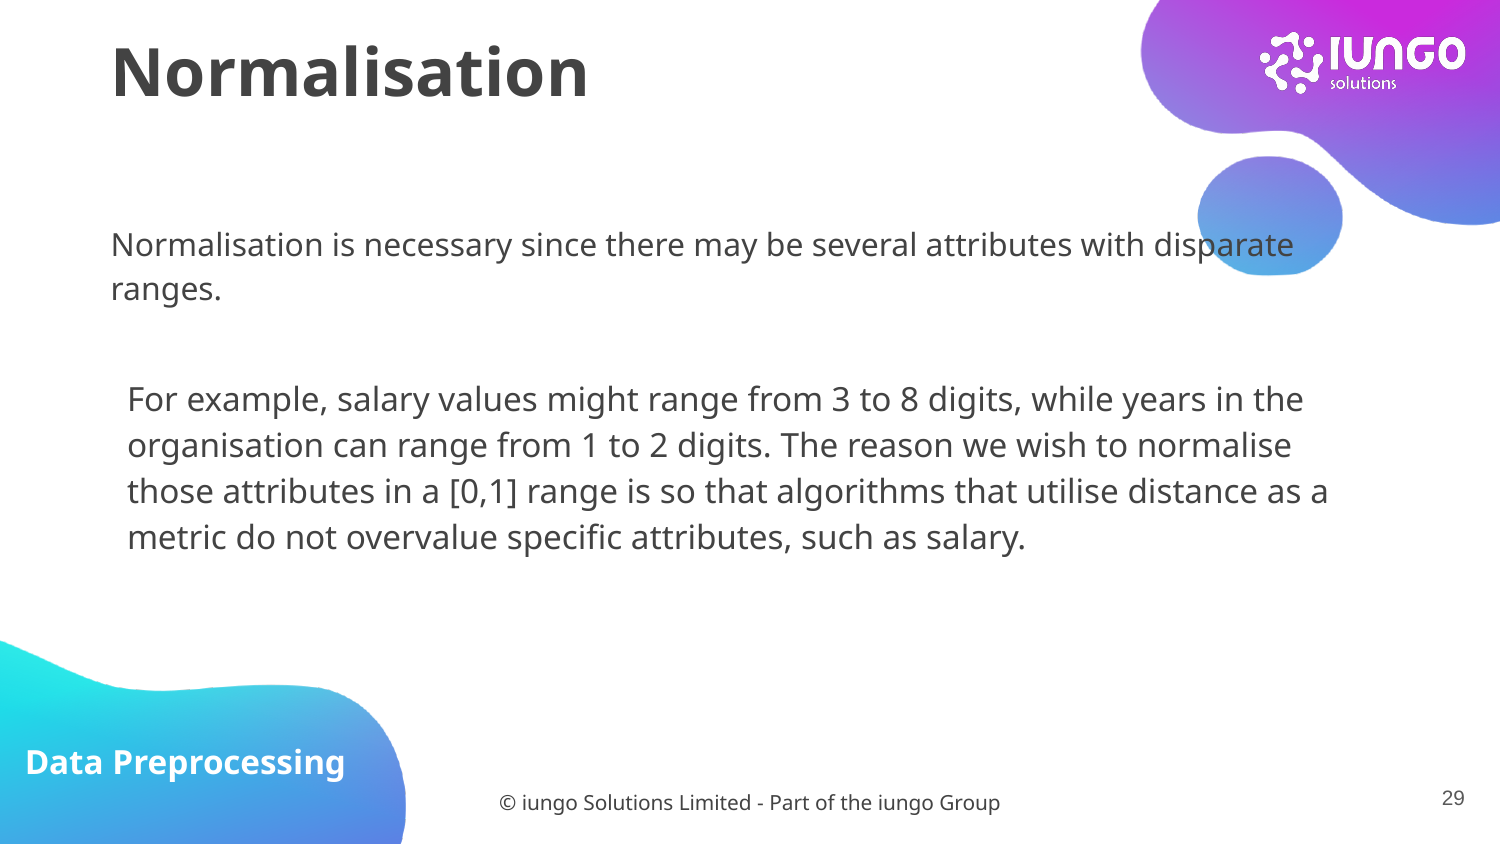

# Normalisation
Normalisation is necessary since there may be several attributes with disparate ranges.
For example, salary values might range from 3 to 8 digits, while years in the organisation can range from 1 to 2 digits. The reason we wish to normalise those attributes in a [0,1] range is so that algorithms that utilise distance as a metric do not overvalue specific attributes, such as salary.
Data Preprocessing